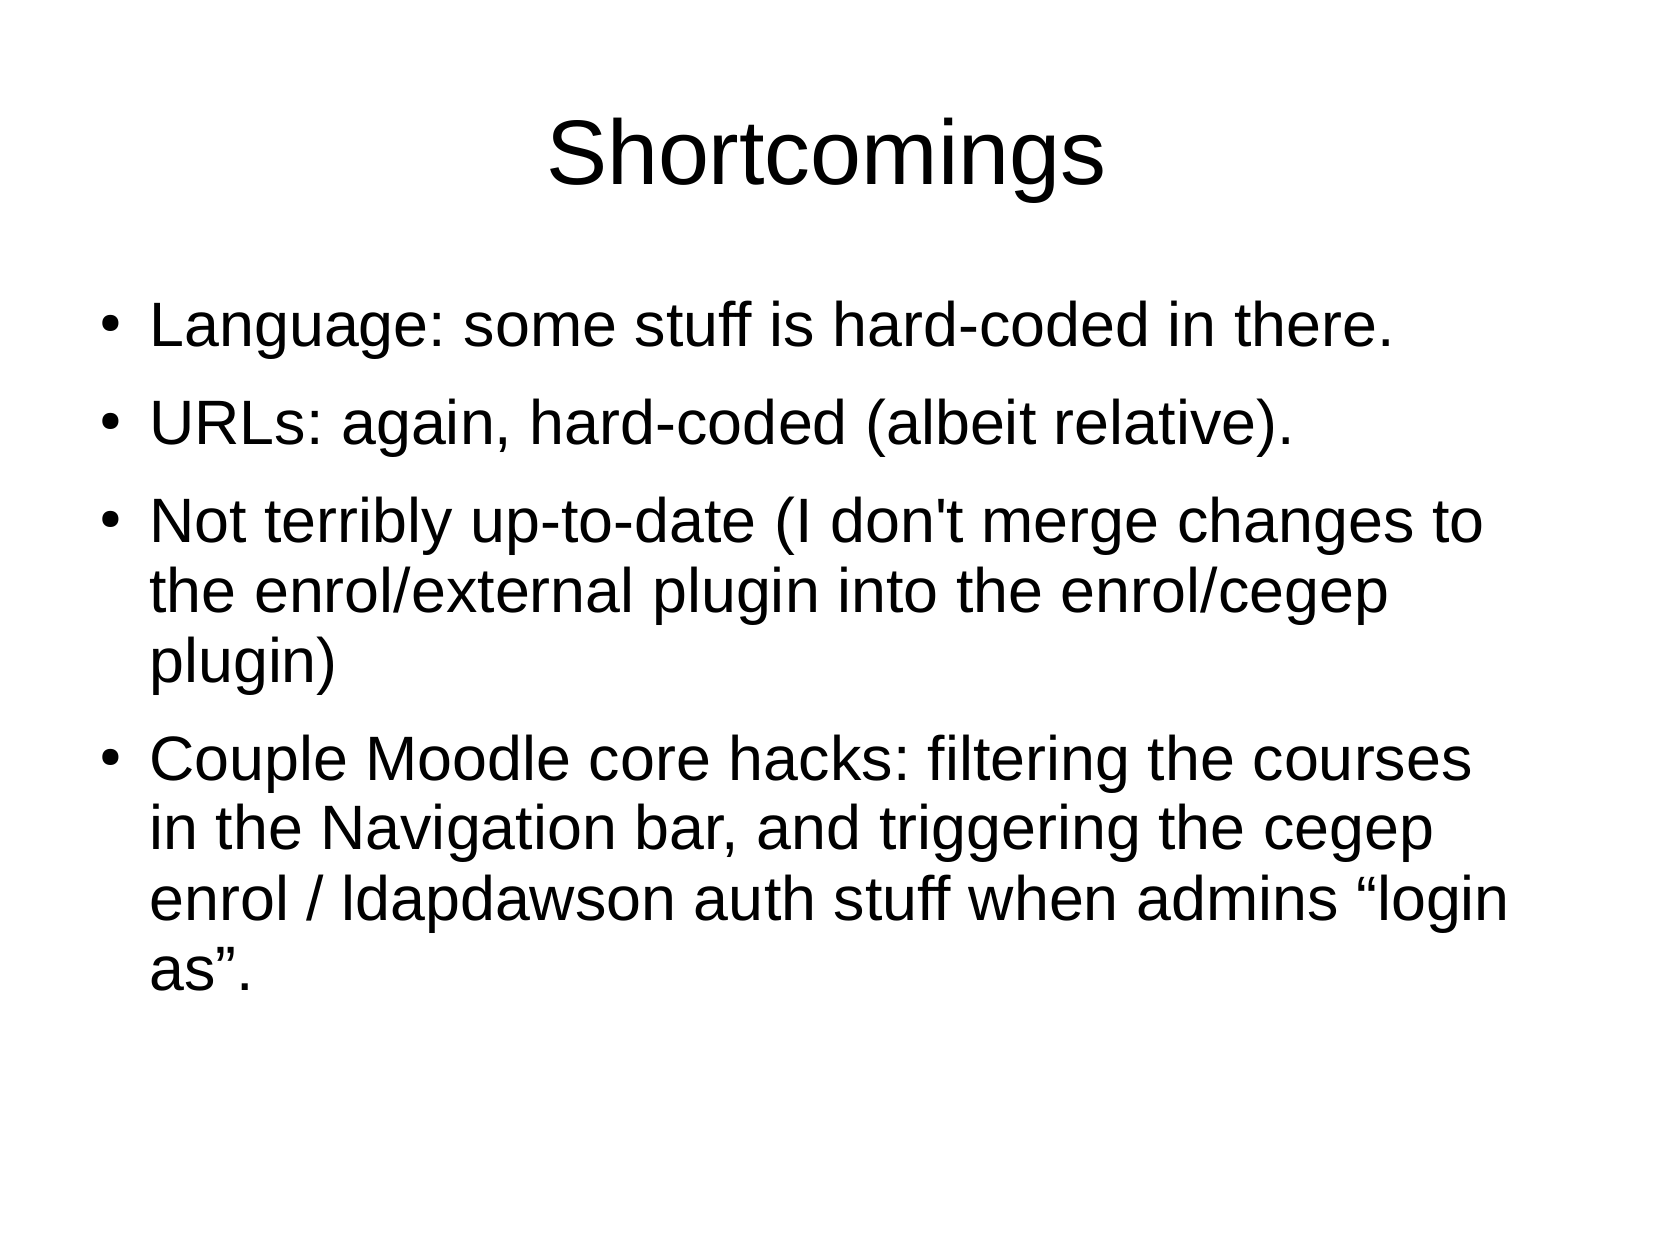

# Shortcomings
Language: some stuff is hard-coded in there.
URLs: again, hard-coded (albeit relative).
Not terribly up-to-date (I don't merge changes to the enrol/external plugin into the enrol/cegep plugin)
Couple Moodle core hacks: filtering the courses in the Navigation bar, and triggering the cegep enrol / ldapdawson auth stuff when admins “login as”.